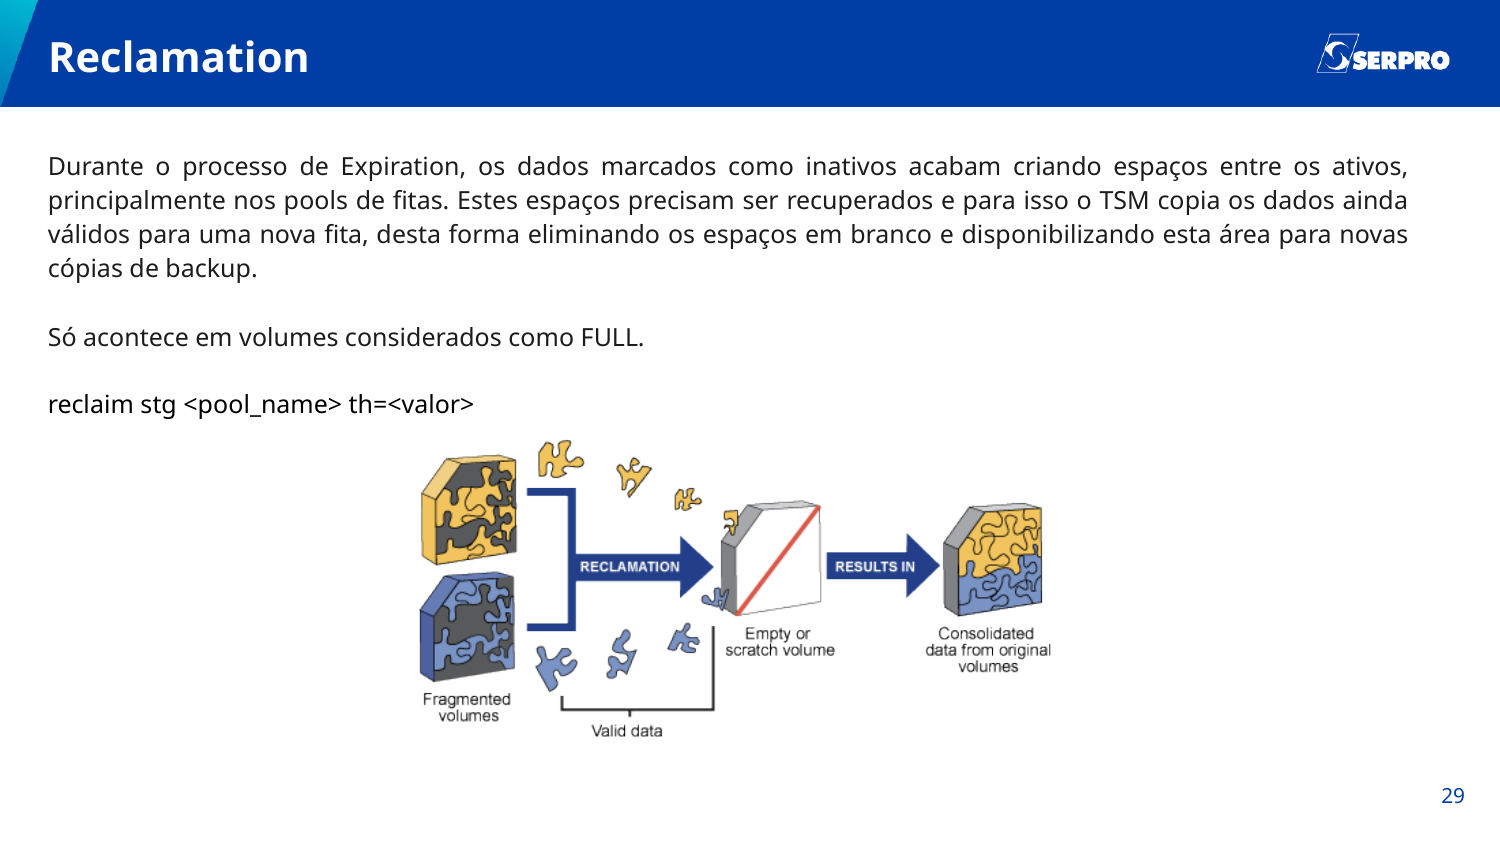

# Reclamation
Durante o processo de Expiration, os dados marcados como inativos acabam criando espaços entre os ativos, principalmente nos pools de fitas. Estes espaços precisam ser recuperados e para isso o TSM copia os dados ainda válidos para uma nova fita, desta forma eliminando os espaços em branco e disponibilizando esta área para novas cópias de backup.
Só acontece em volumes considerados como FULL.
reclaim stg <pool_name> th=<valor>